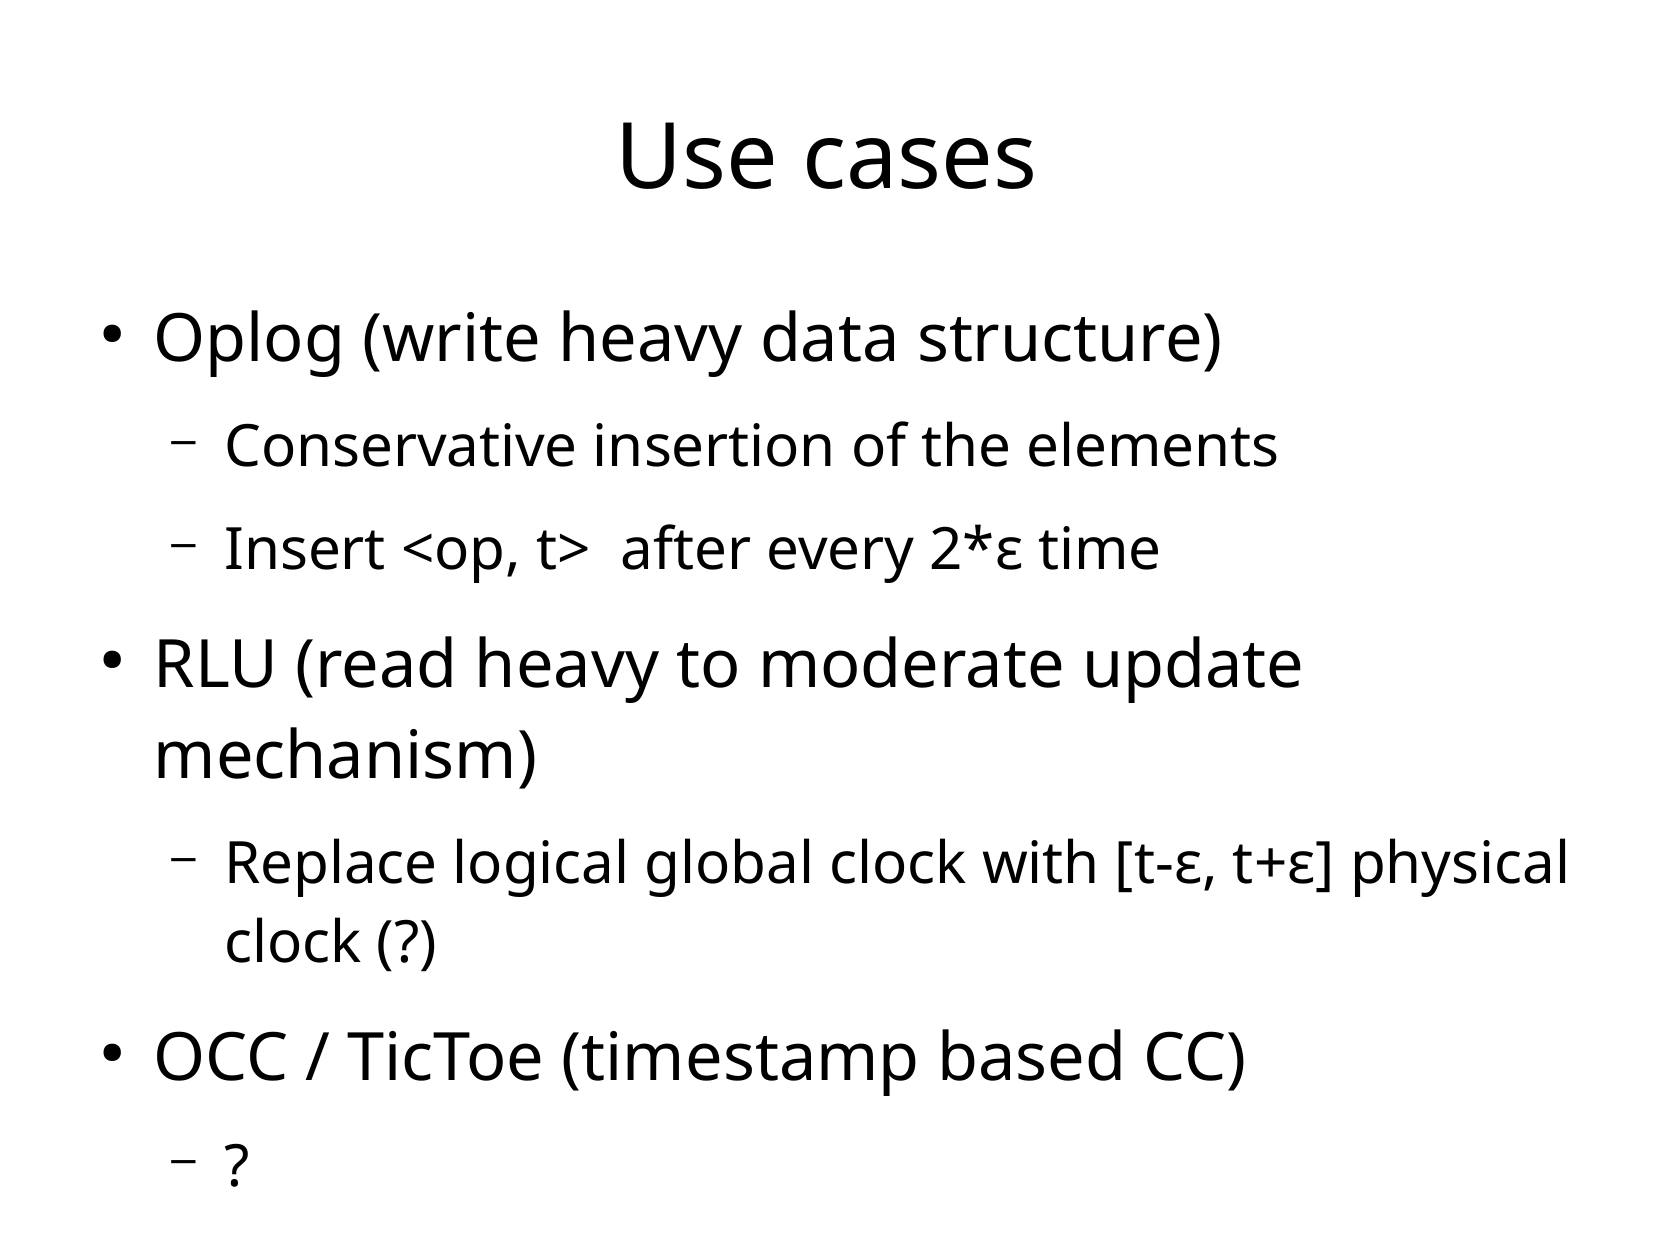

# Use cases
Oplog (write heavy data structure)
Conservative insertion of the elements
Insert <op, t> after every 2*ε time
RLU (read heavy to moderate update mechanism)
Replace logical global clock with [t-ε, t+ε] physical clock (?)
OCC / TicToe (timestamp based CC)
?